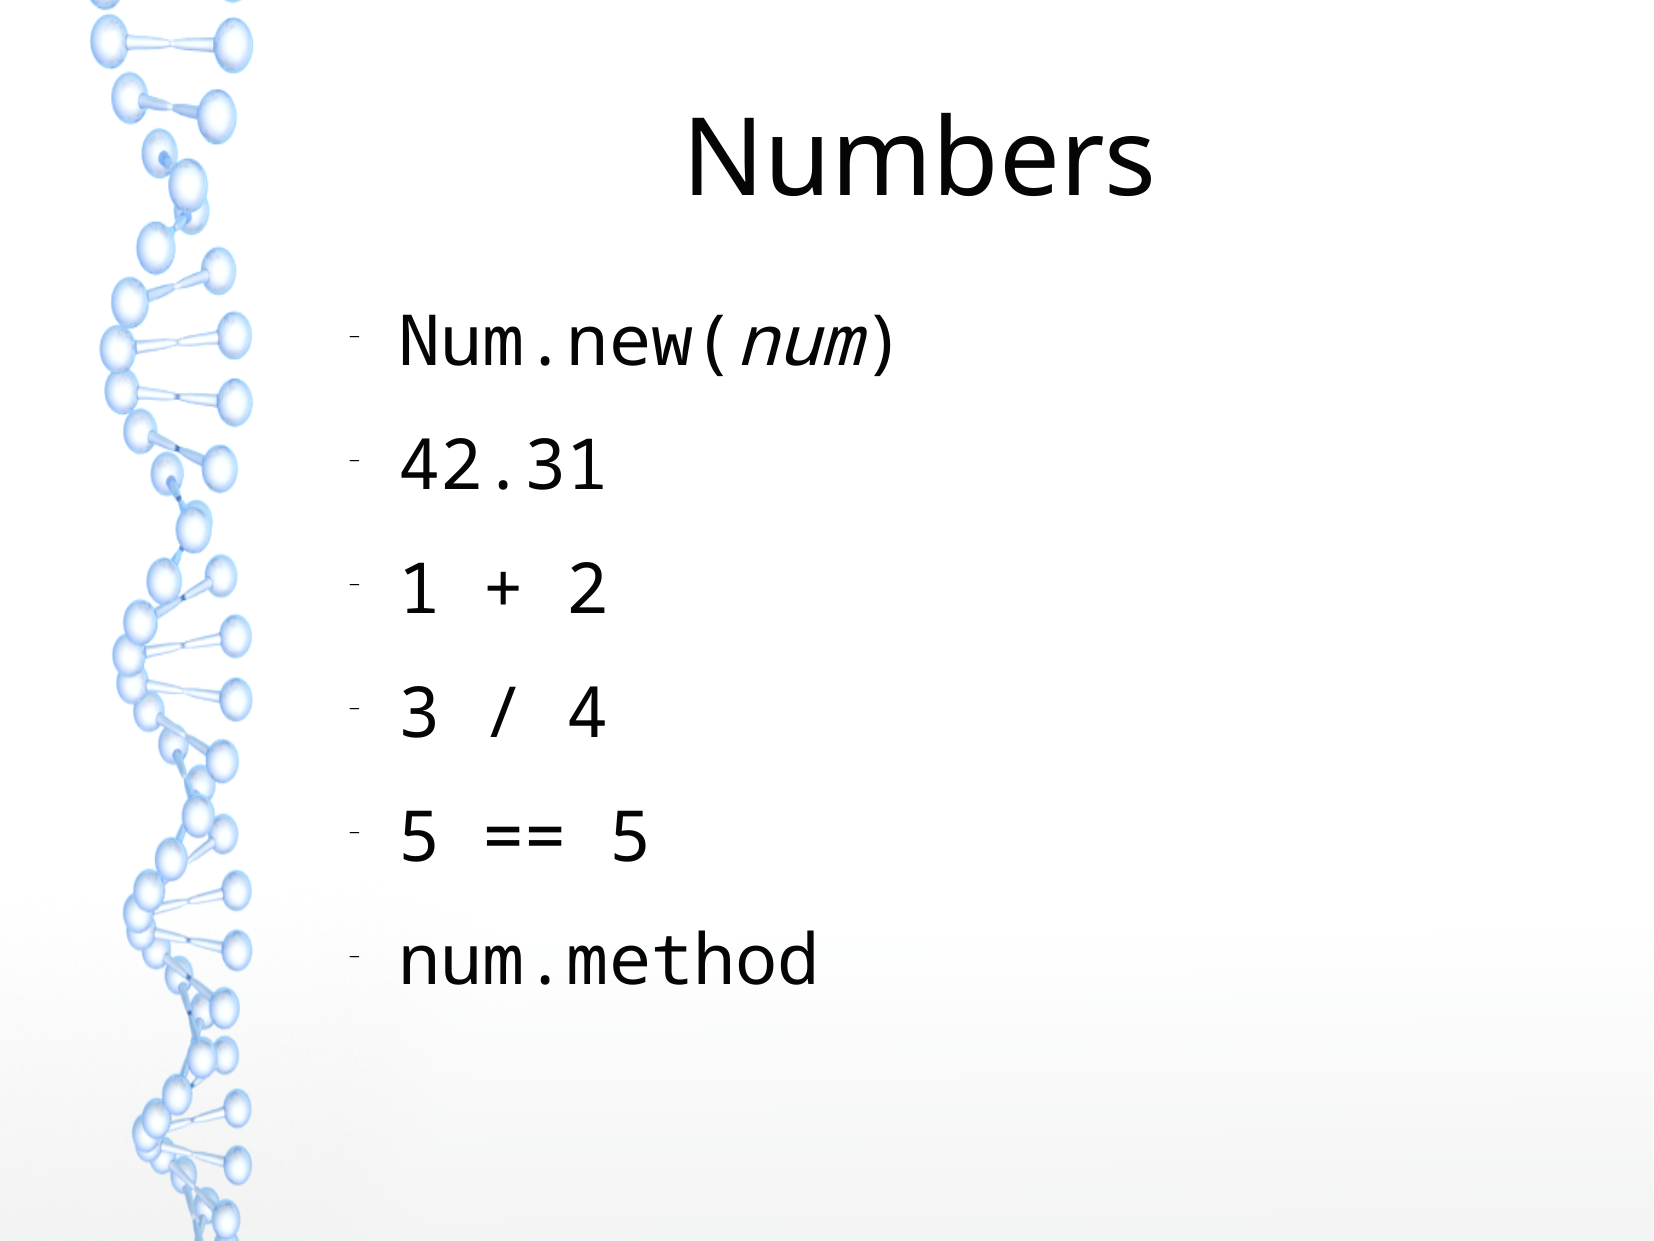

# Numbers
Num.new(num)
42.31
1 + 2
3 / 4
5 == 5
num.method